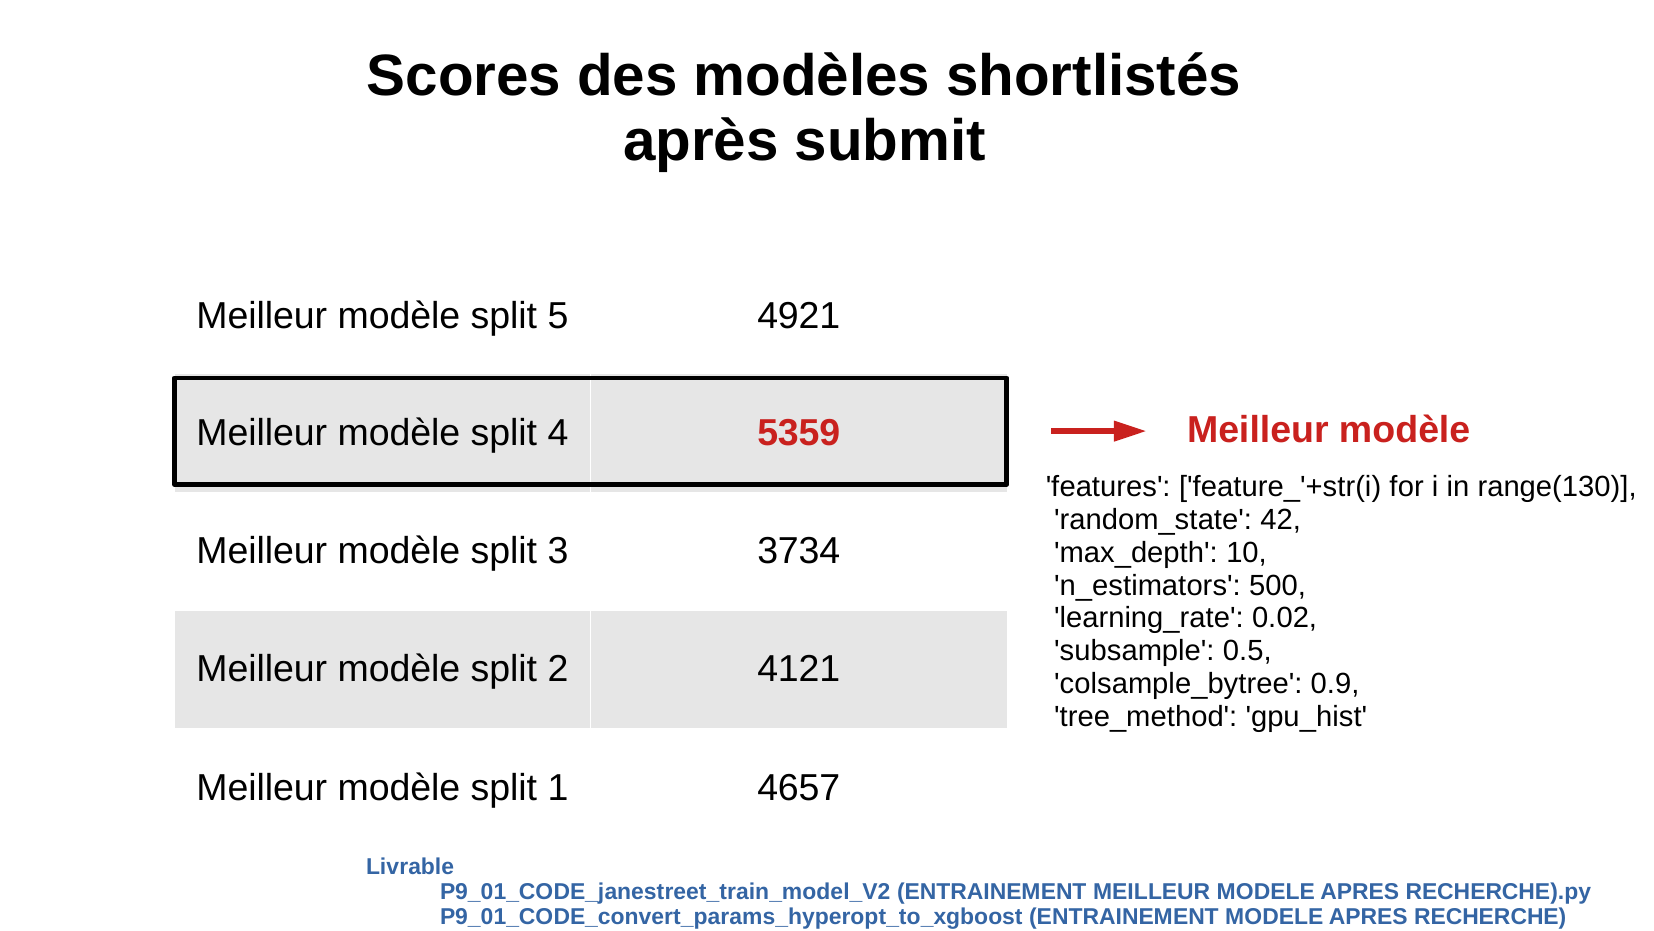

Scores des modèles shortlistés
après submit
| Meilleur modèle split 5 | 4921 |
| --- | --- |
| Meilleur modèle split 4 | 5359 |
| Meilleur modèle split 3 | 3734 |
| Meilleur modèle split 2 | 4121 |
| Meilleur modèle split 1 | 4657 |
Meilleur modèle
 'features': ['feature_'+str(i) for i in range(130)],
 'random_state': 42,
 'max_depth': 10,
 'n_estimators': 500,
 'learning_rate': 0.02,
 'subsample': 0.5,
 'colsample_bytree': 0.9,
 'tree_method': 'gpu_hist'
Livrable
	P9_01_CODE_janestreet_train_model_V2 (ENTRAINEMENT MEILLEUR MODELE APRES RECHERCHE).py
	P9_01_CODE_convert_params_hyperopt_to_xgboost (ENTRAINEMENT MODELE APRES RECHERCHE)